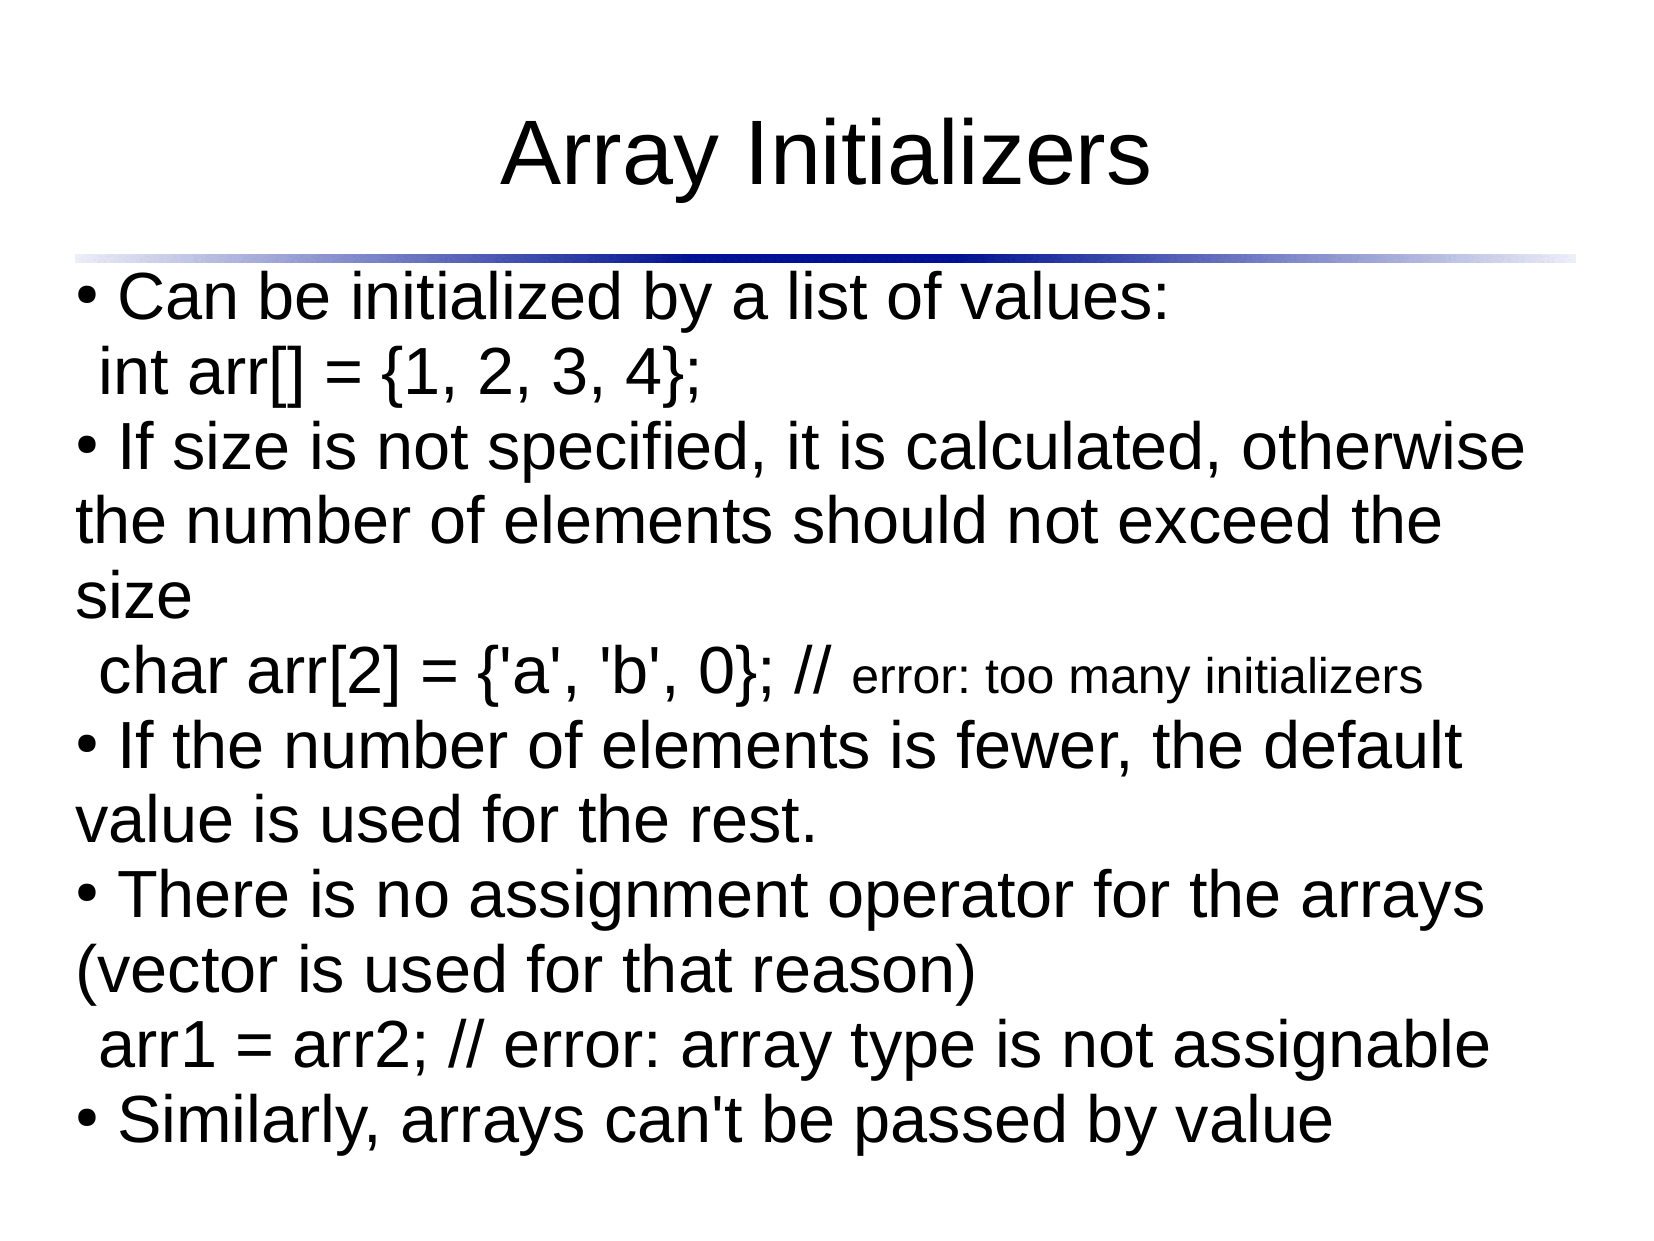

# Array Initializers
 Can be initialized by a list of values:
int arr[] = {1, 2, 3, 4};
 If size is not specified, it is calculated, otherwise the number of elements should not exceed the size
char arr[2] = {'a', 'b', 0}; // error: too many initializers
 If the number of elements is fewer, the default value is used for the rest.
 There is no assignment operator for the arrays (vector is used for that reason)
arr1 = arr2; // error: array type is not assignable
 Similarly, arrays can't be passed by value